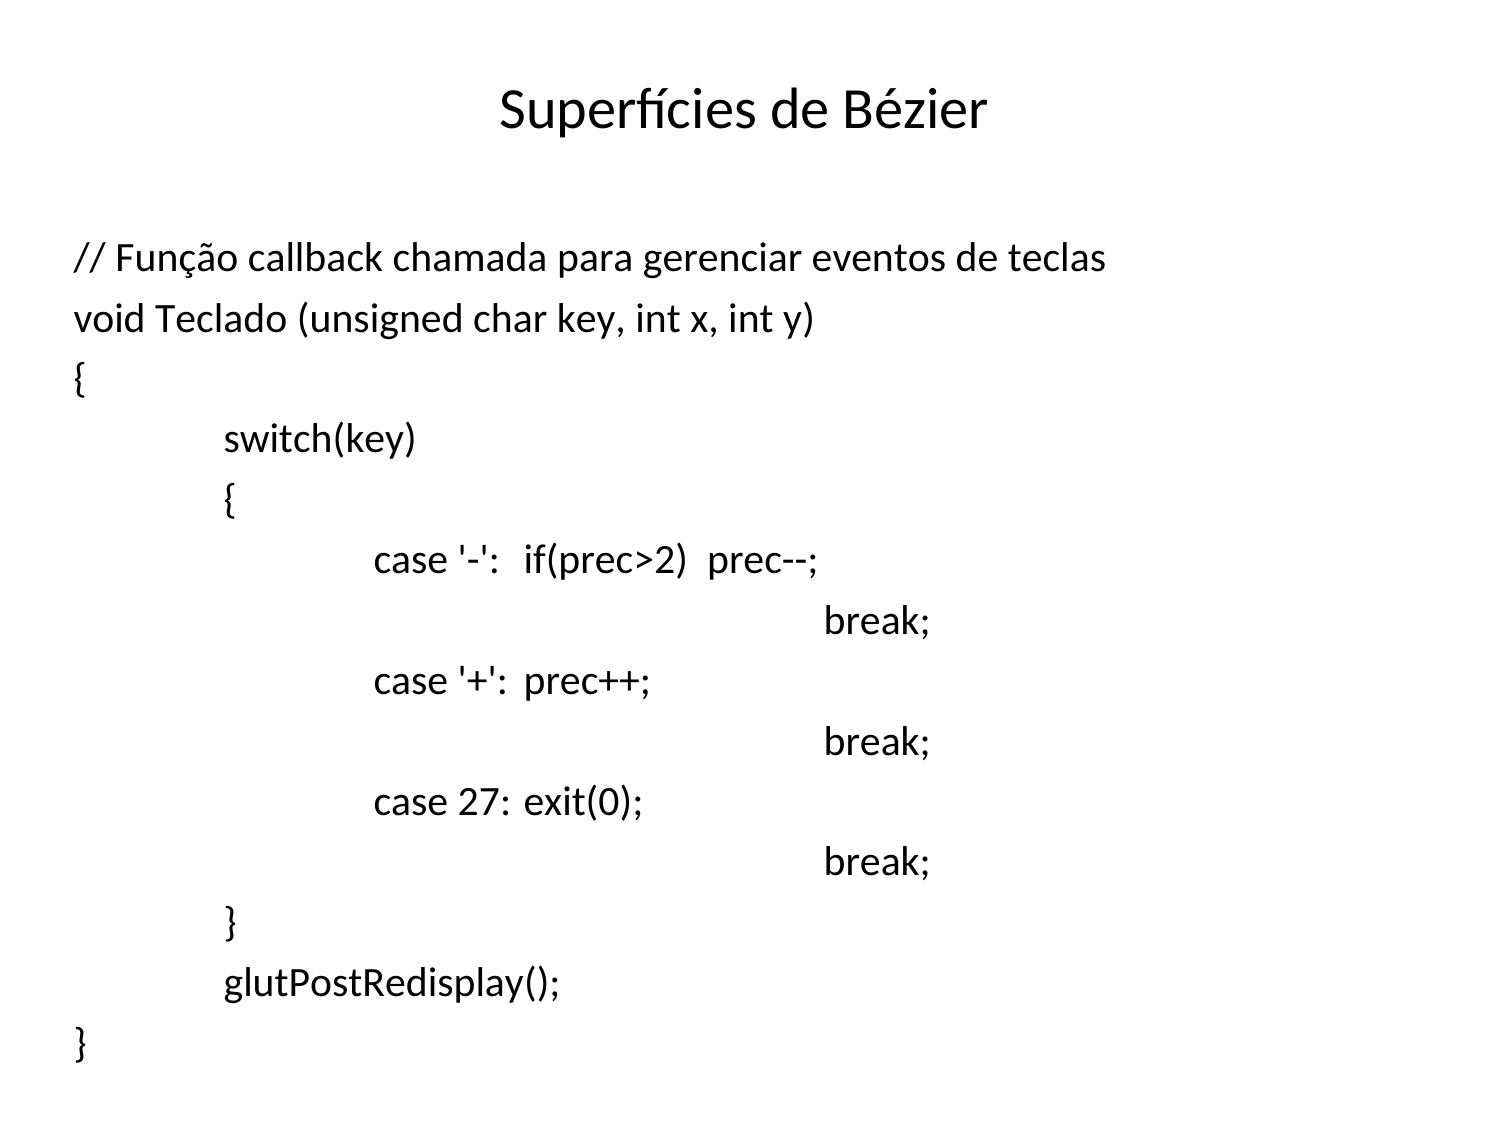

# Superfícies de Bézier
// Função callback chamada para gerenciar eventos de teclas
void Teclado (unsigned char key, int x, int y)
{
	switch(key)
	{
		case '-':	if(prec>2) prec--;
					break;
		case '+':	prec++;
					break;
		case 27:	exit(0);
					break;
	}
	glutPostRedisplay();
}